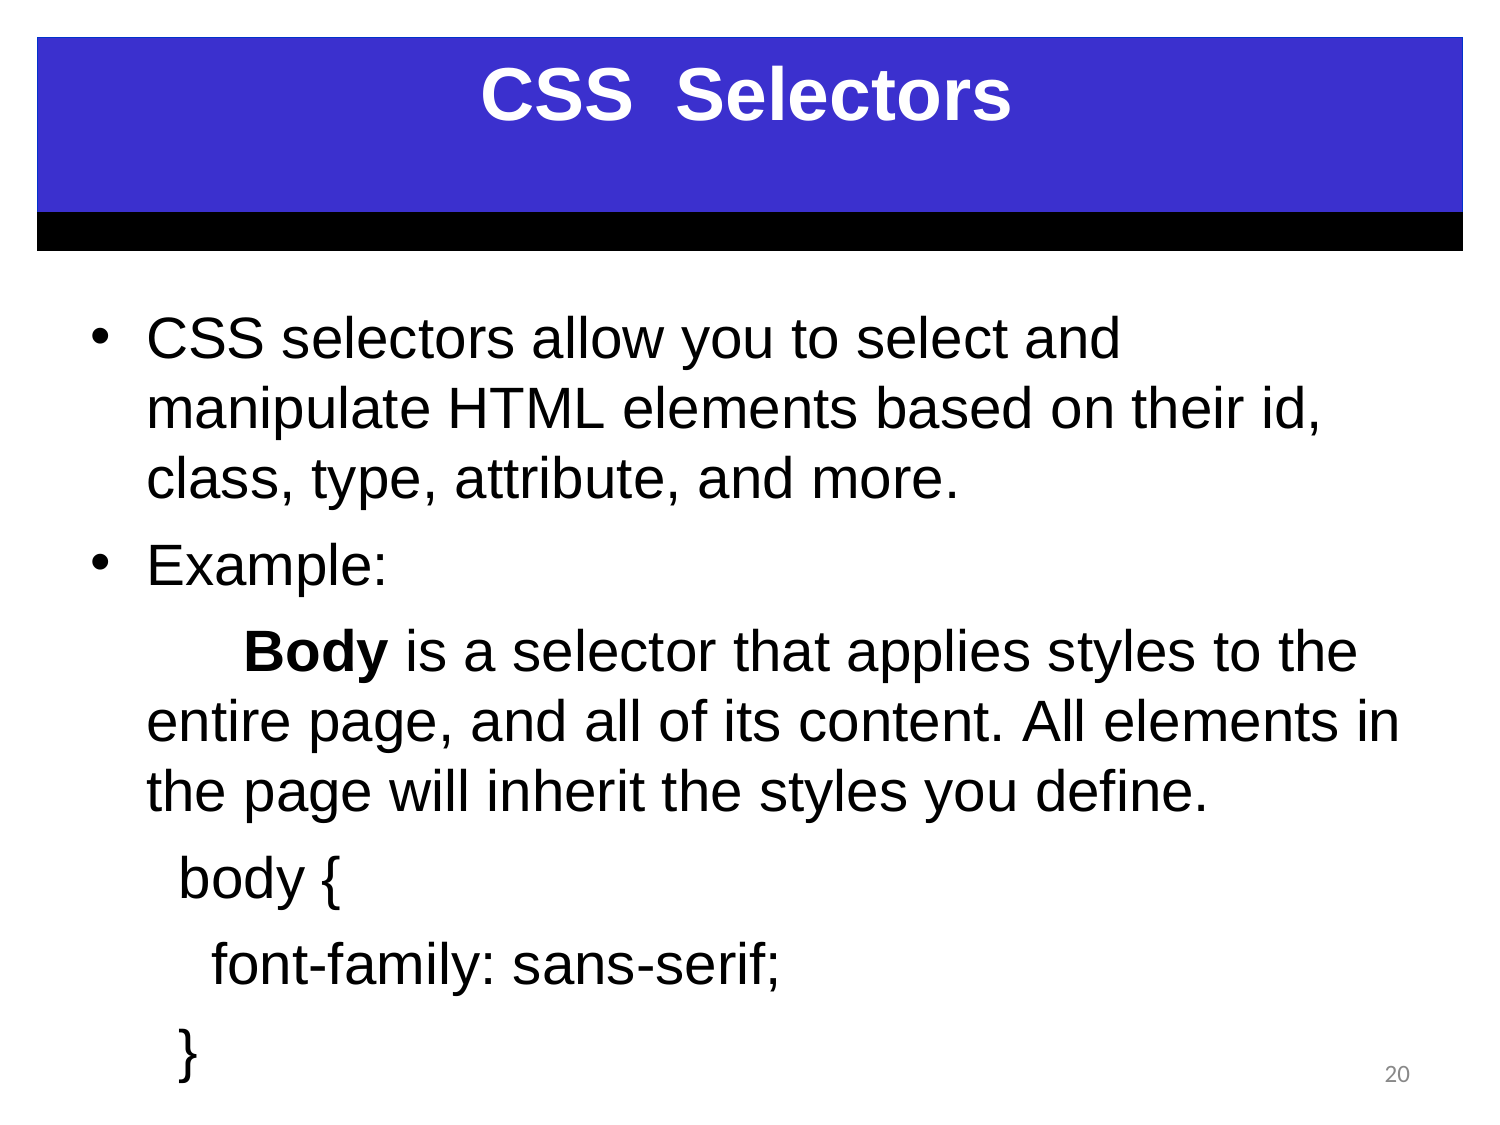

CSS Selectors
# CSS selectors allow you to select and manipulate HTML elements based on their id, class, type, attribute, and more.
Example:
 Body is a selector that applies styles to the entire page, and all of its content. All elements in the page will inherit the styles you define.
 body {
 font-family: sans-serif;
 }